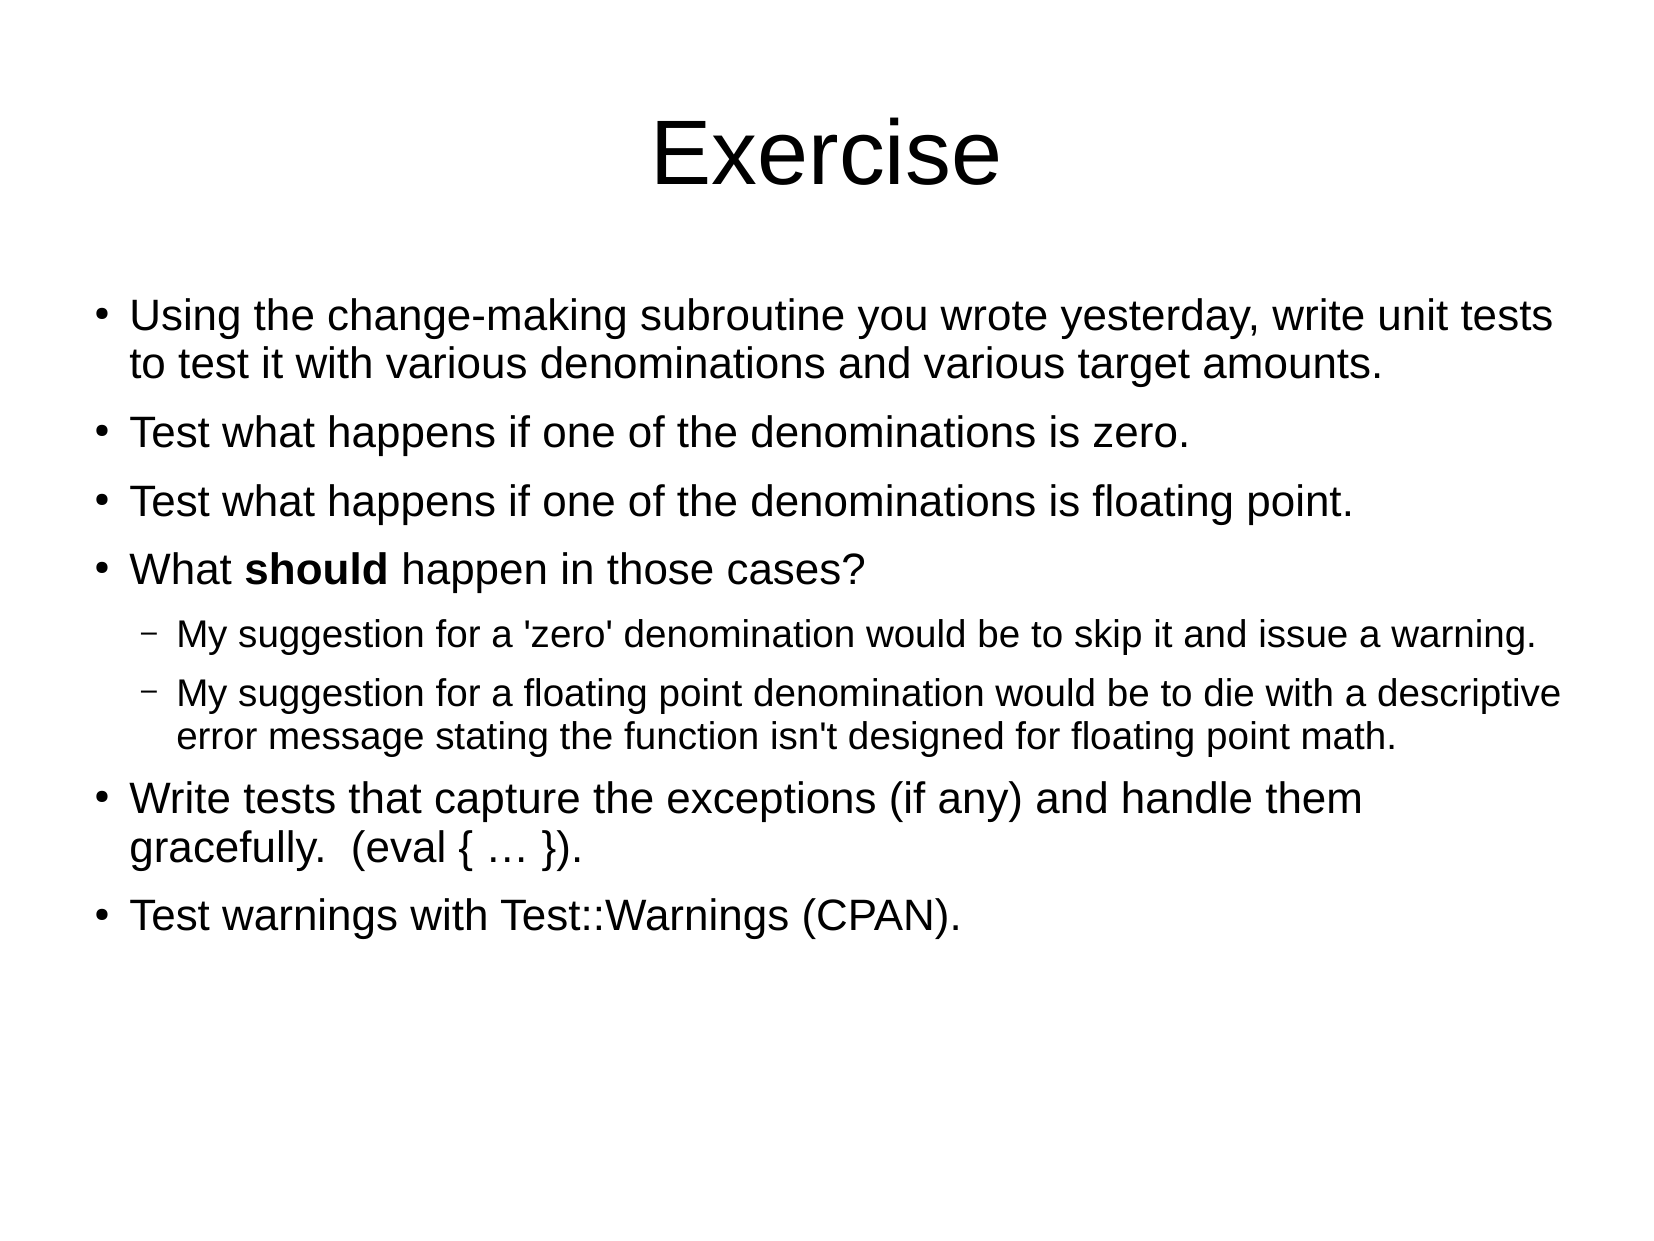

# Exercise
Using the change-making subroutine you wrote yesterday, write unit tests to test it with various denominations and various target amounts.
Test what happens if one of the denominations is zero.
Test what happens if one of the denominations is floating point.
What should happen in those cases?
My suggestion for a 'zero' denomination would be to skip it and issue a warning.
My suggestion for a floating point denomination would be to die with a descriptive error message stating the function isn't designed for floating point math.
Write tests that capture the exceptions (if any) and handle them gracefully. (eval { … }).
Test warnings with Test::Warnings (CPAN).